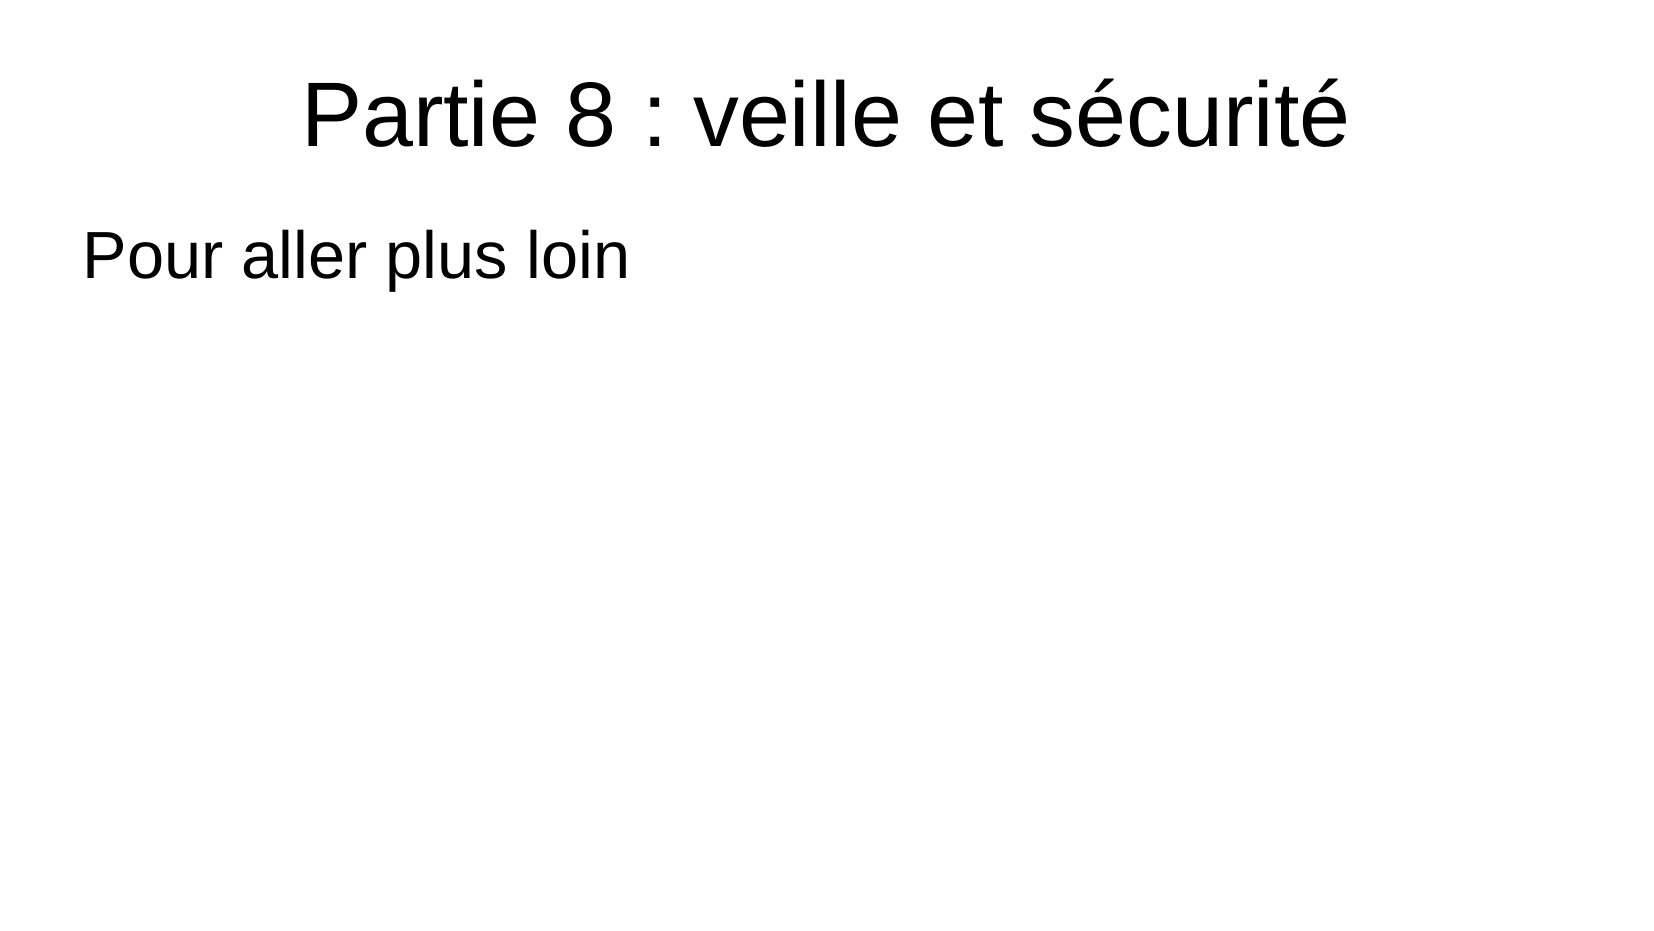

# Partie 8 : veille et sécurité
Pour aller plus loin